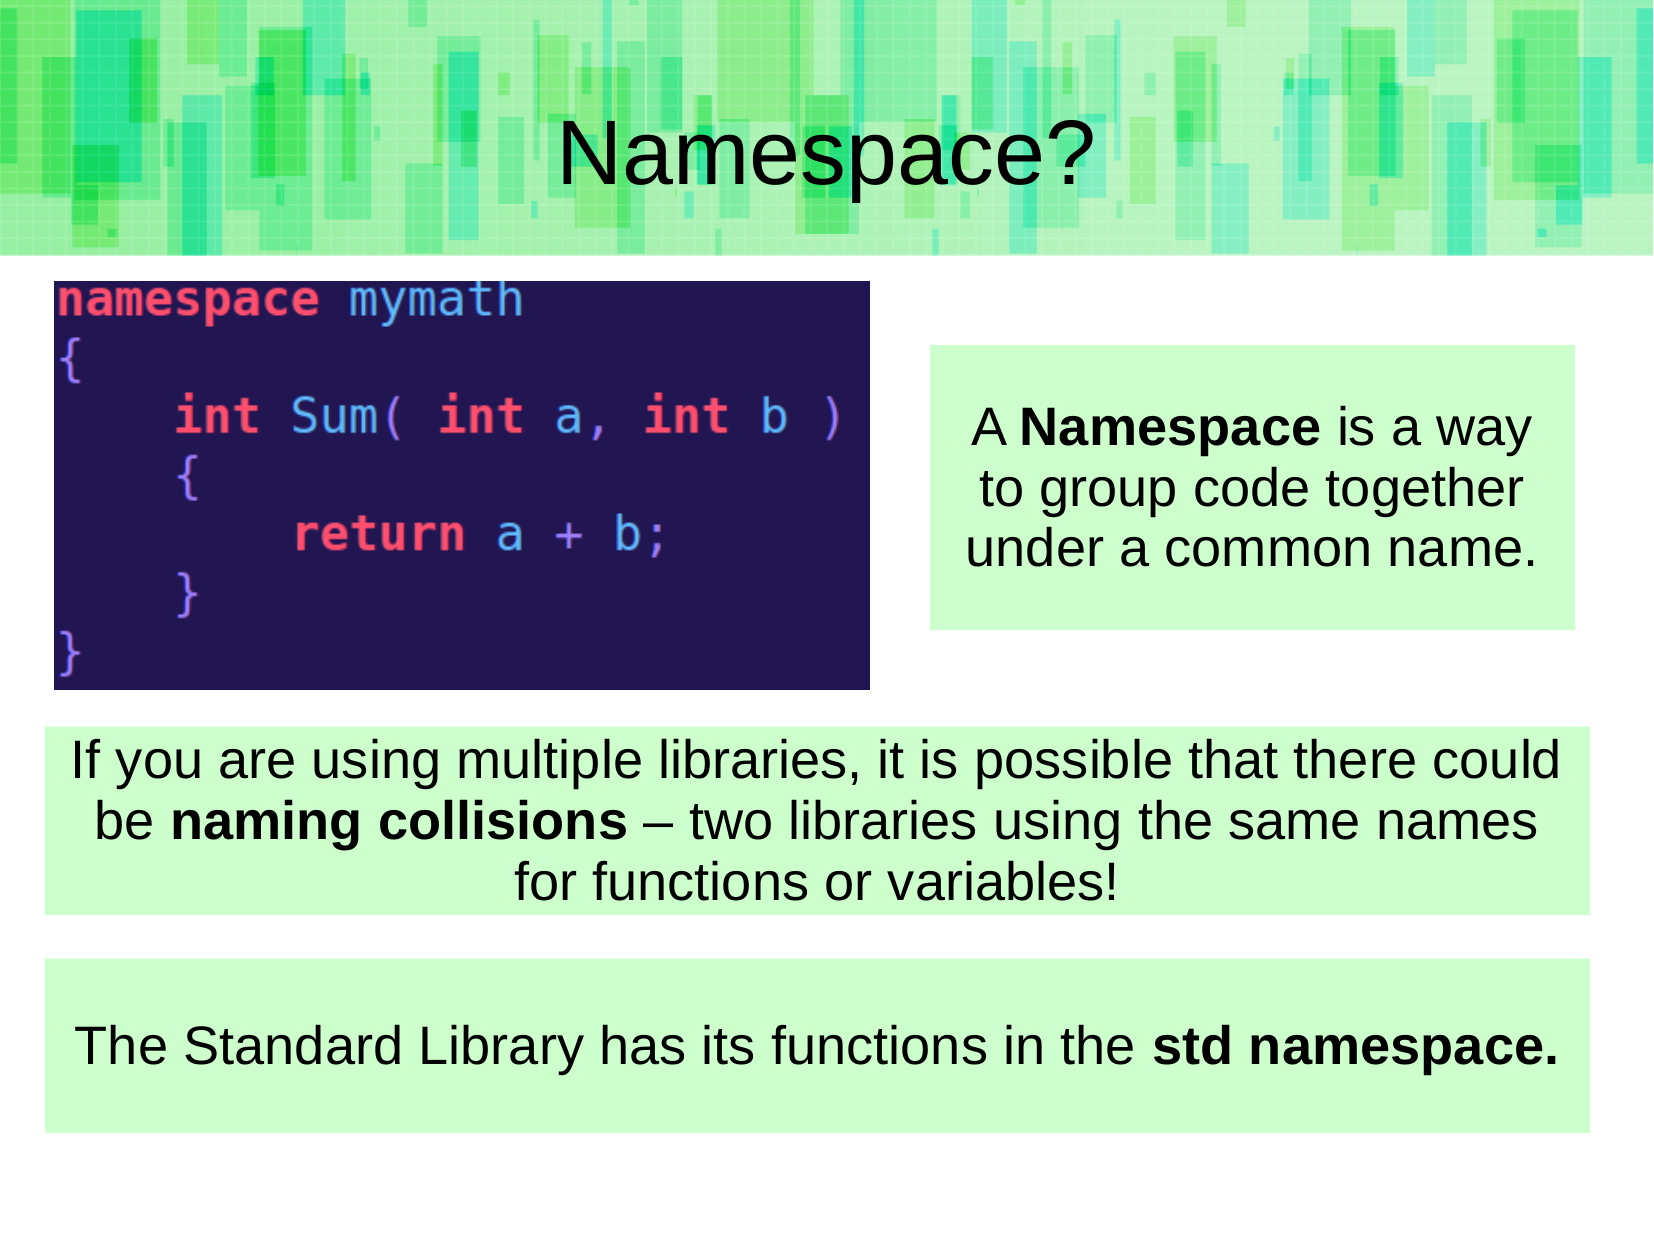

# Namespace?
A Namespace is a way to group code together under a common name.
If you are using multiple libraries, it is possible that there could be naming collisions – two libraries using the same names for functions or variables!
The Standard Library has its functions in the std namespace.